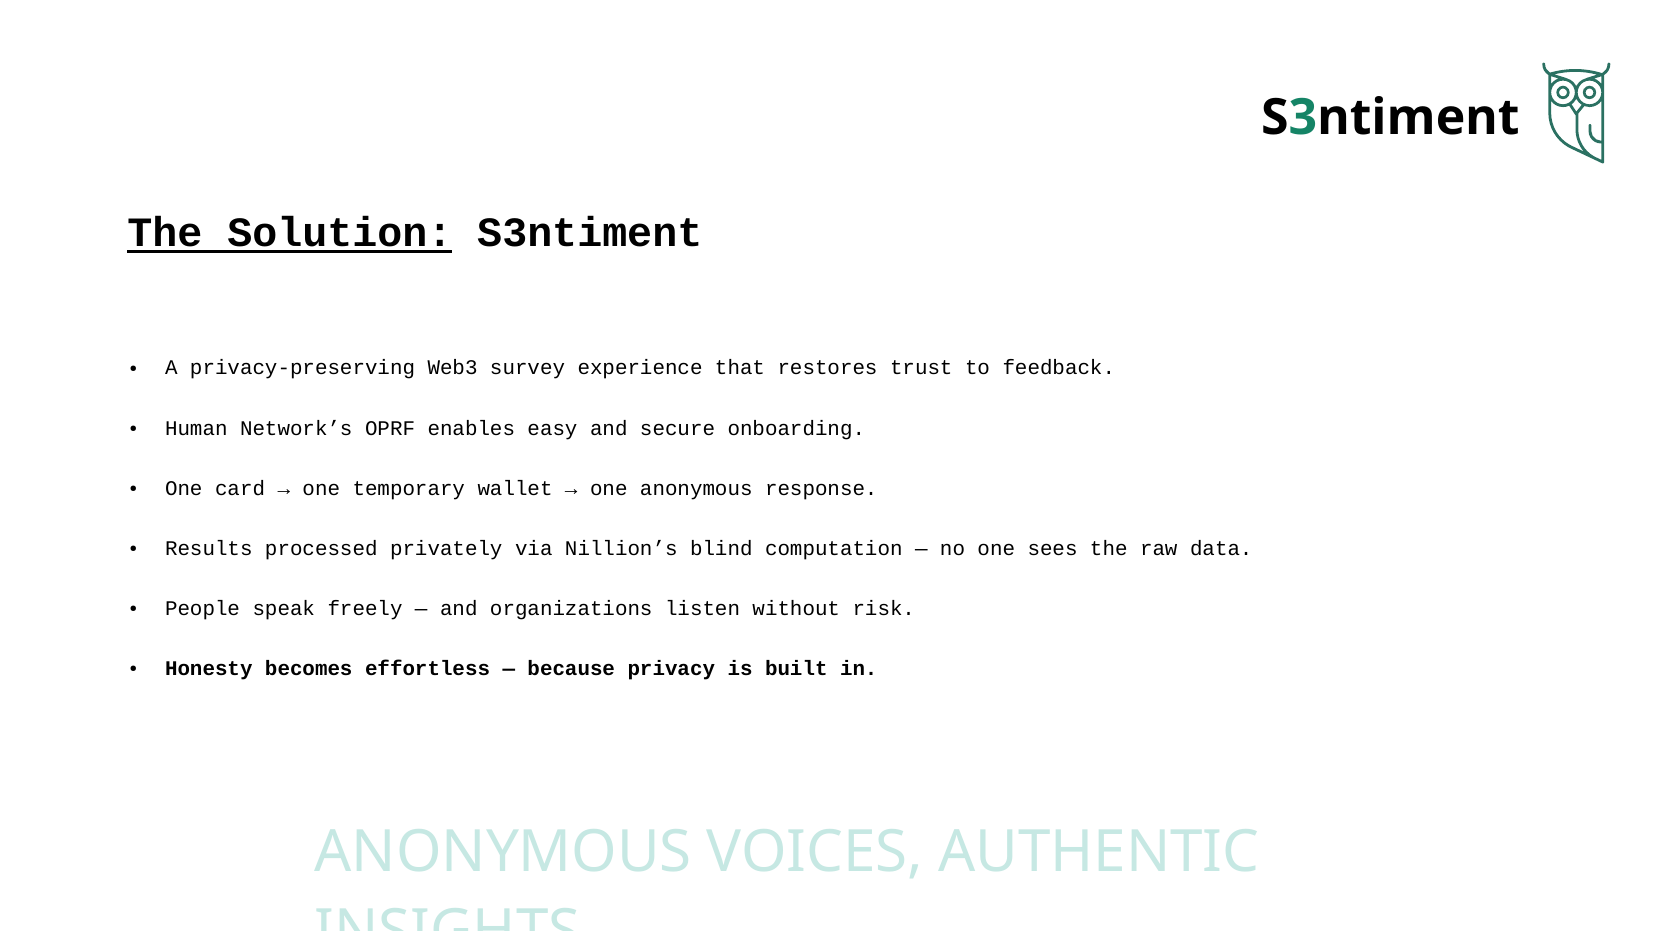

# S3ntiment
The Solution: S3ntiment
A privacy-preserving Web3 survey experience that restores trust to feedback.
Human Network’s OPRF enables easy and secure onboarding.
One card → one temporary wallet → one anonymous response.
Results processed privately via Nillion’s blind computation — no one sees the raw data.
People speak freely — and organizations listen without risk.
Honesty becomes effortless — because privacy is built in.
ANONYMOUS VOICES, AUTHENTIC INSIGHTS